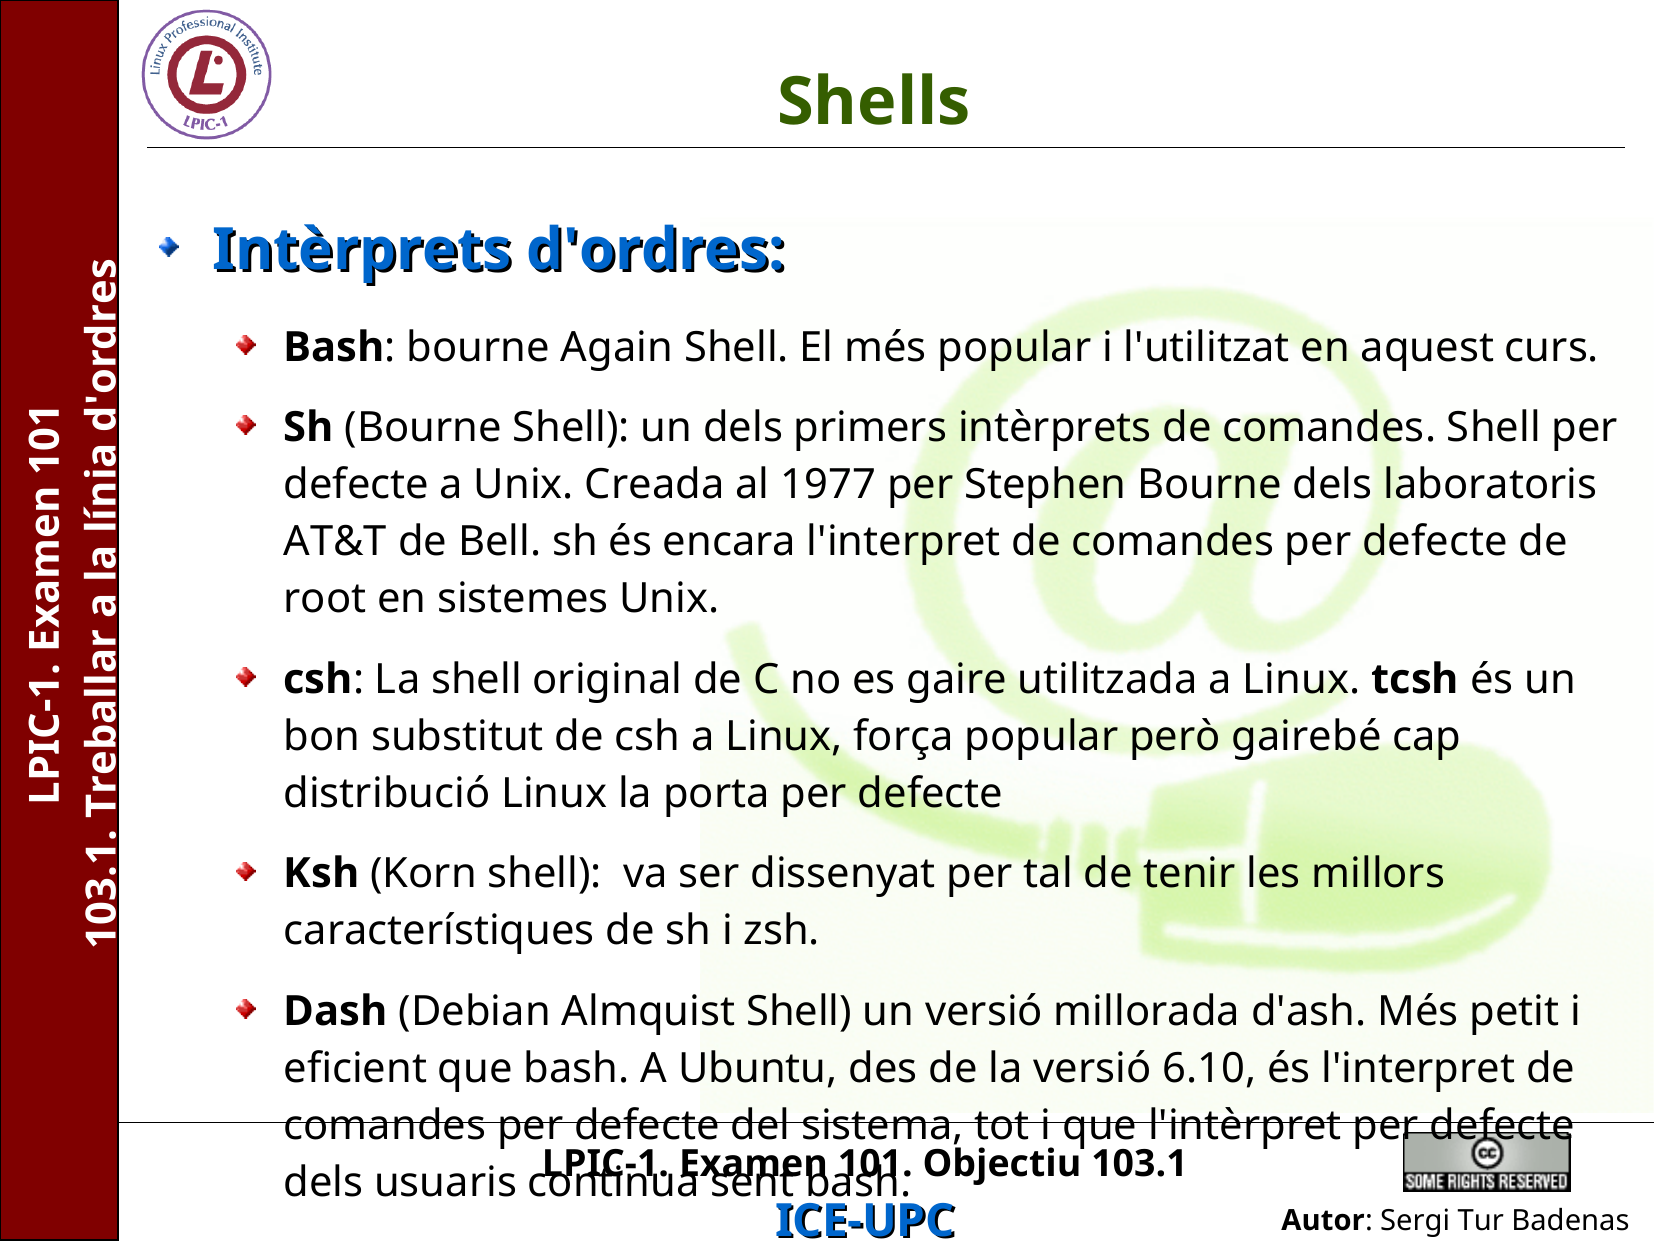

# Shells
Intèrprets d'ordres:
Bash: bourne Again Shell. El més popular i l'utilitzat en aquest curs.
Sh (Bourne Shell): un dels primers intèrprets de comandes. Shell per defecte a Unix. Creada al 1977 per Stephen Bourne dels laboratoris AT&T de Bell. sh és encara l'interpret de comandes per defecte de root en sistemes Unix.
csh: La shell original de C no es gaire utilitzada a Linux. tcsh és un bon substitut de csh a Linux, força popular però gairebé cap distribució Linux la porta per defecte
Ksh (Korn shell): va ser dissenyat per tal de tenir les millors característiques de sh i zsh.
Dash (Debian Almquist Shell) un versió millorada d'ash. Més petit i eficient que bash. A Ubuntu, des de la versió 6.10, és l'interpret de comandes per defecte del sistema, tot i que l'intèrpret per defecte dels usuaris continua sent bash.